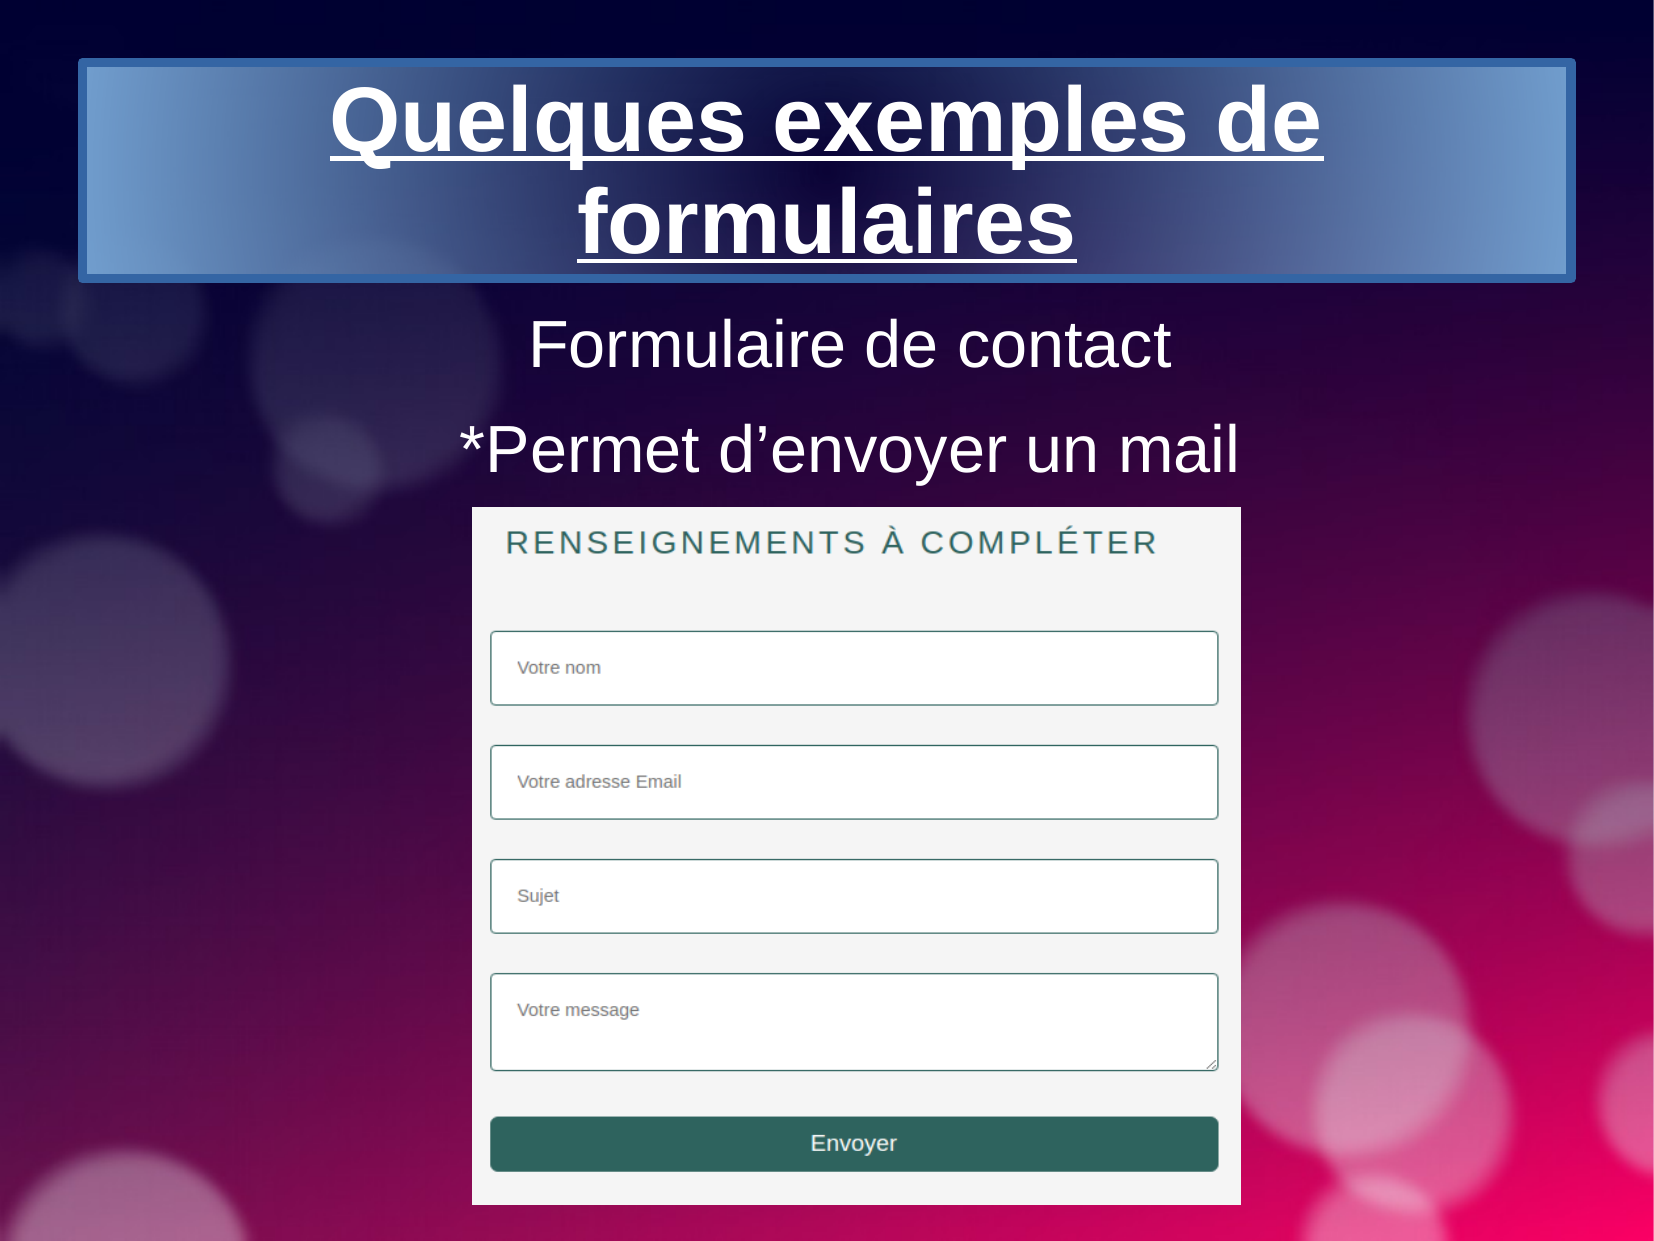

# Quelques exemples de formulaires
Formulaire de contact
*Permet d’envoyer un mail